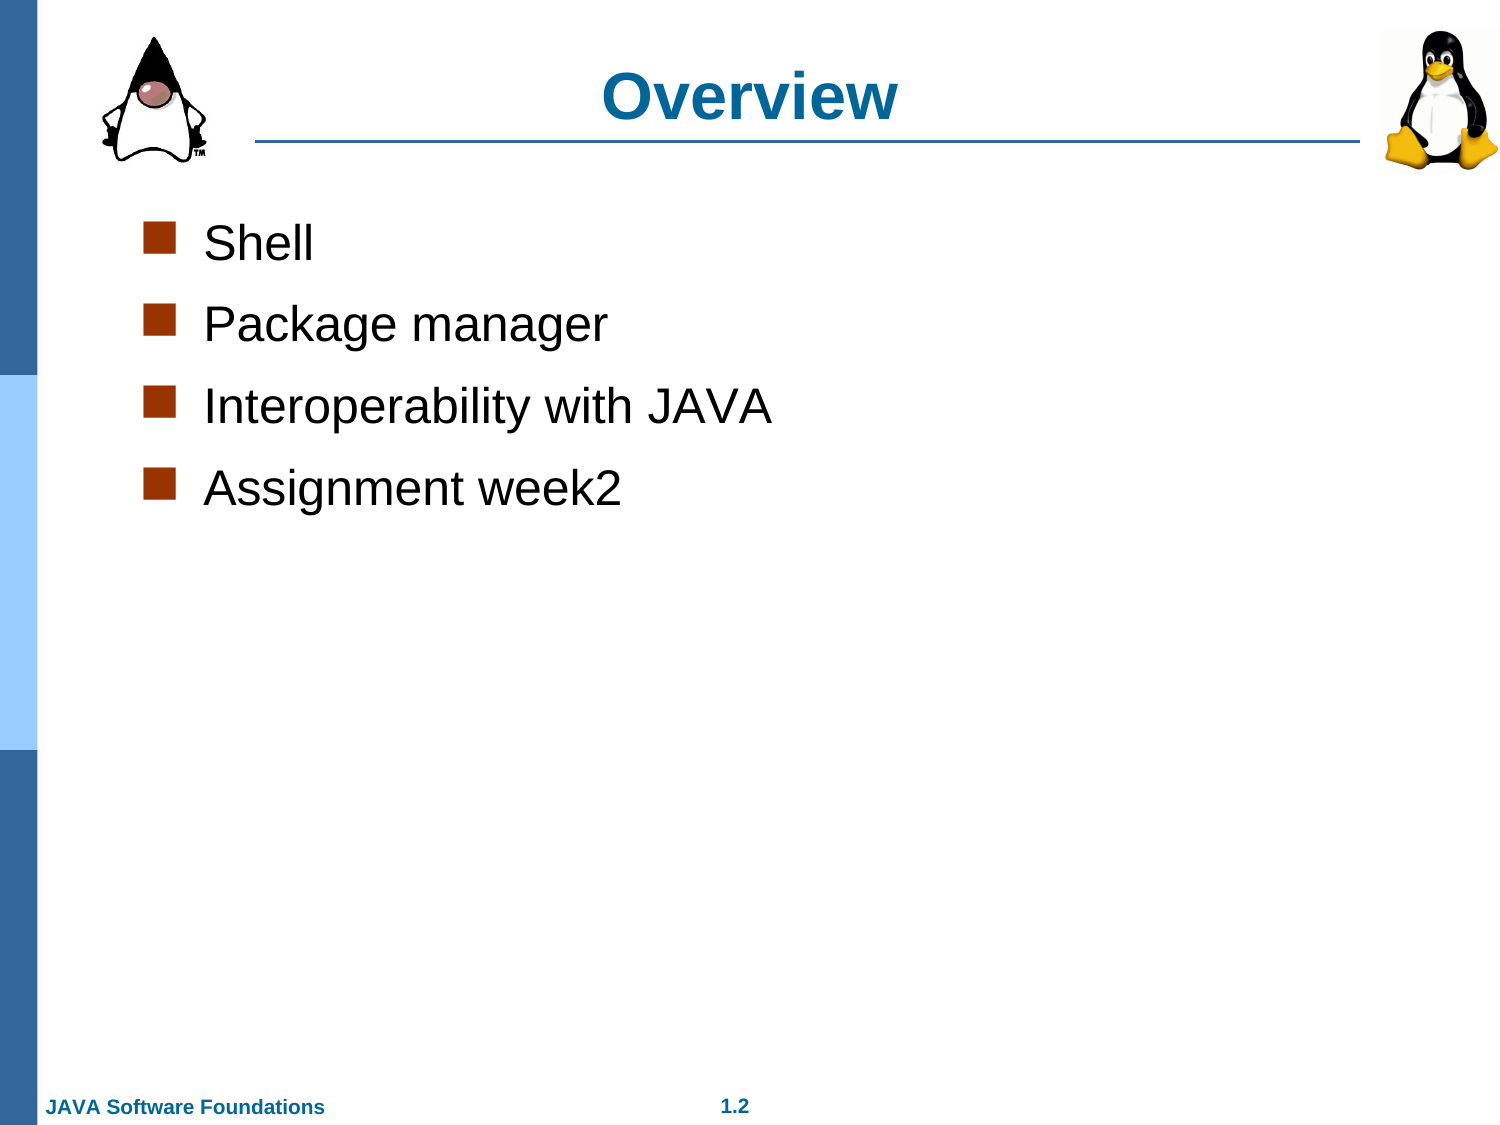

# Overview
Shell
Package manager
Interoperability with JAVA
Assignment week2